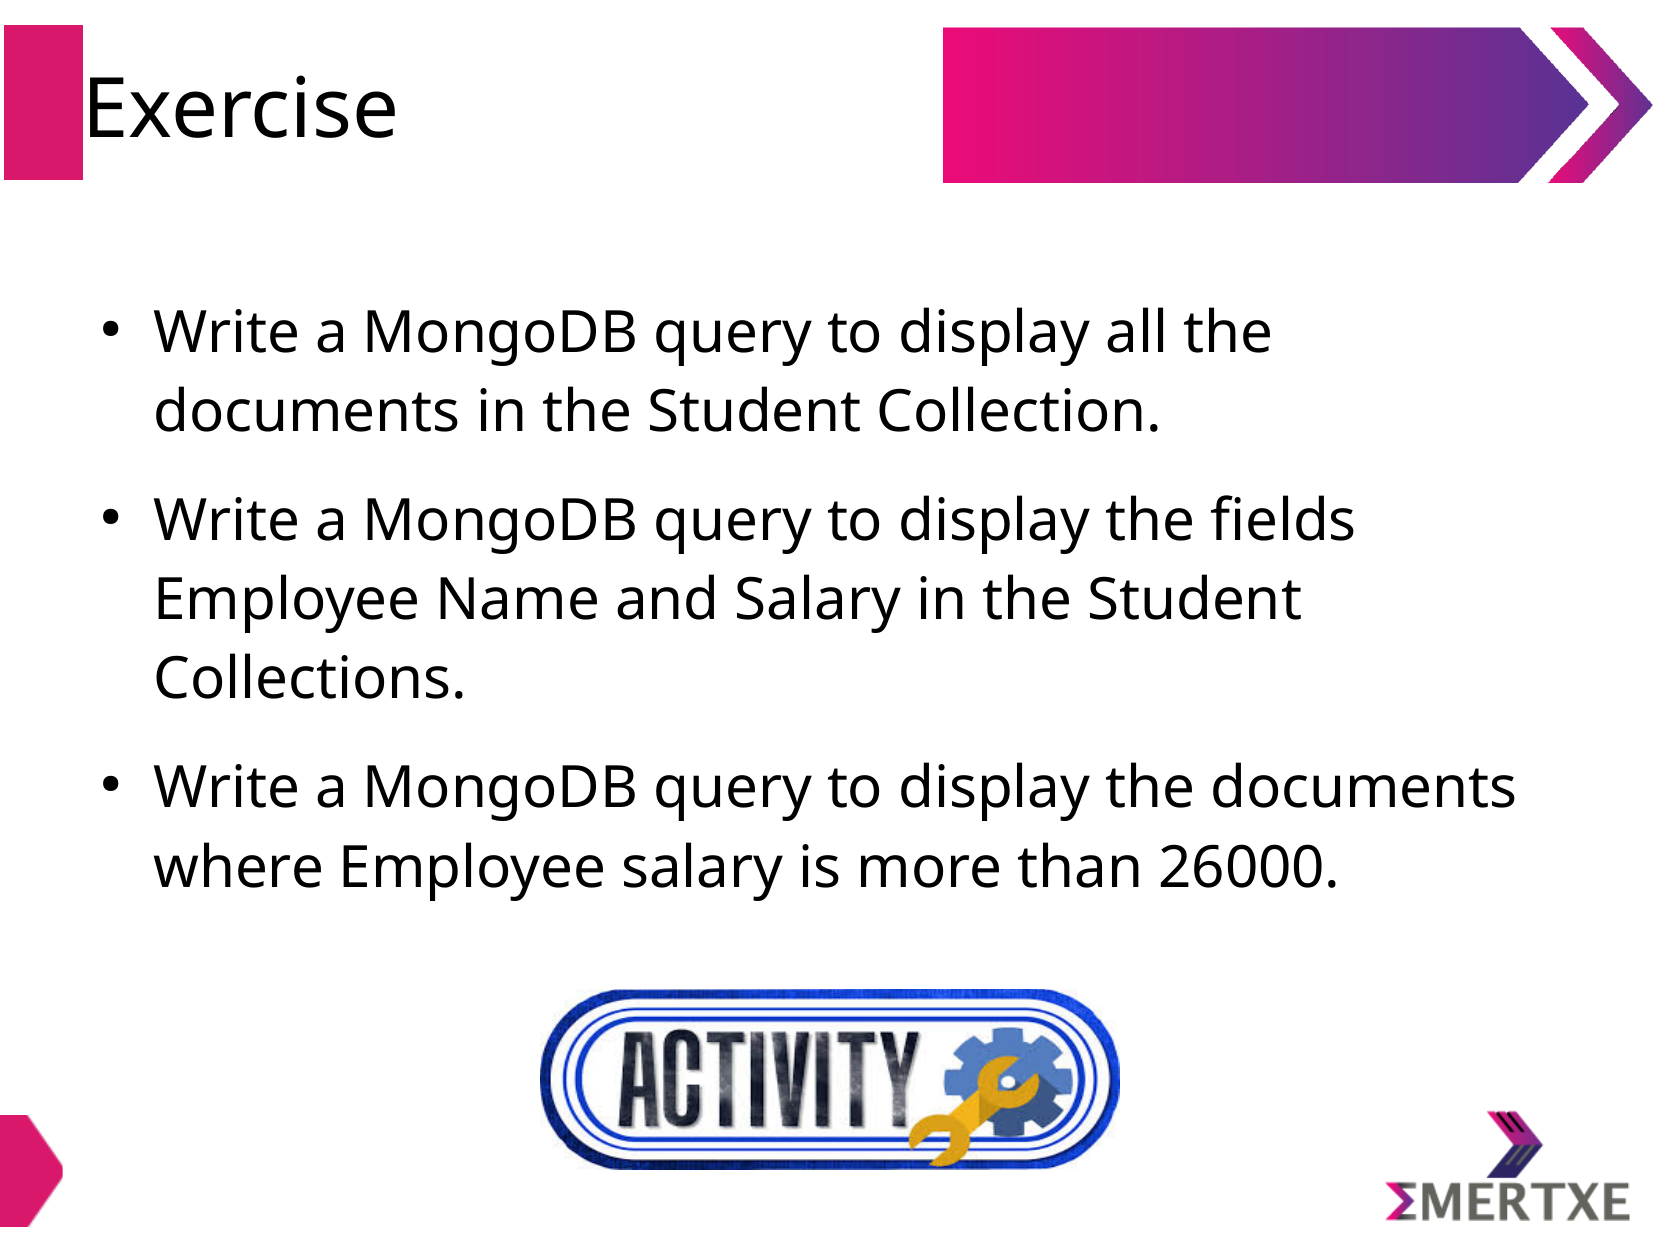

# Exercise
Write a MongoDB query to display all the documents in the Student Collection.
Write a MongoDB query to display the fields Employee Name and Salary in the Student Collections.
Write a MongoDB query to display the documents where Employee salary is more than 26000.